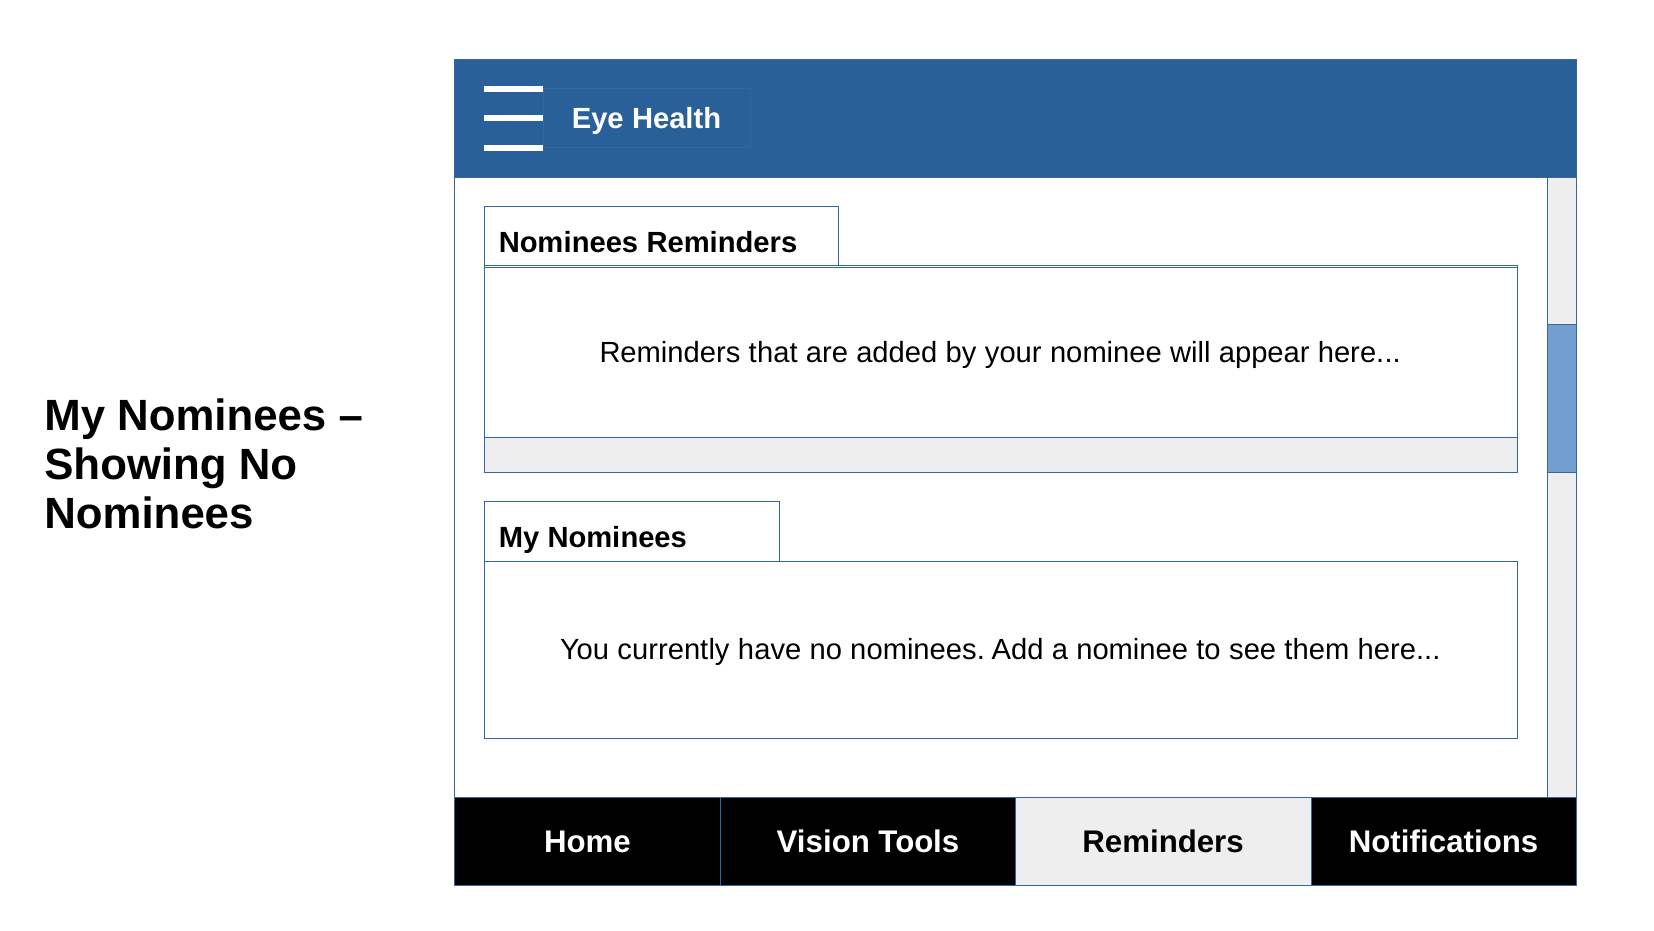

Eye Health
Nominees Reminders
Reminders that are added by your nominee will appear here...
My Nominees – Showing No Nominees
My Nominees
You currently have no nominees. Add a nominee to see them here...
Home
Vision Tools
Reminders
Notifications